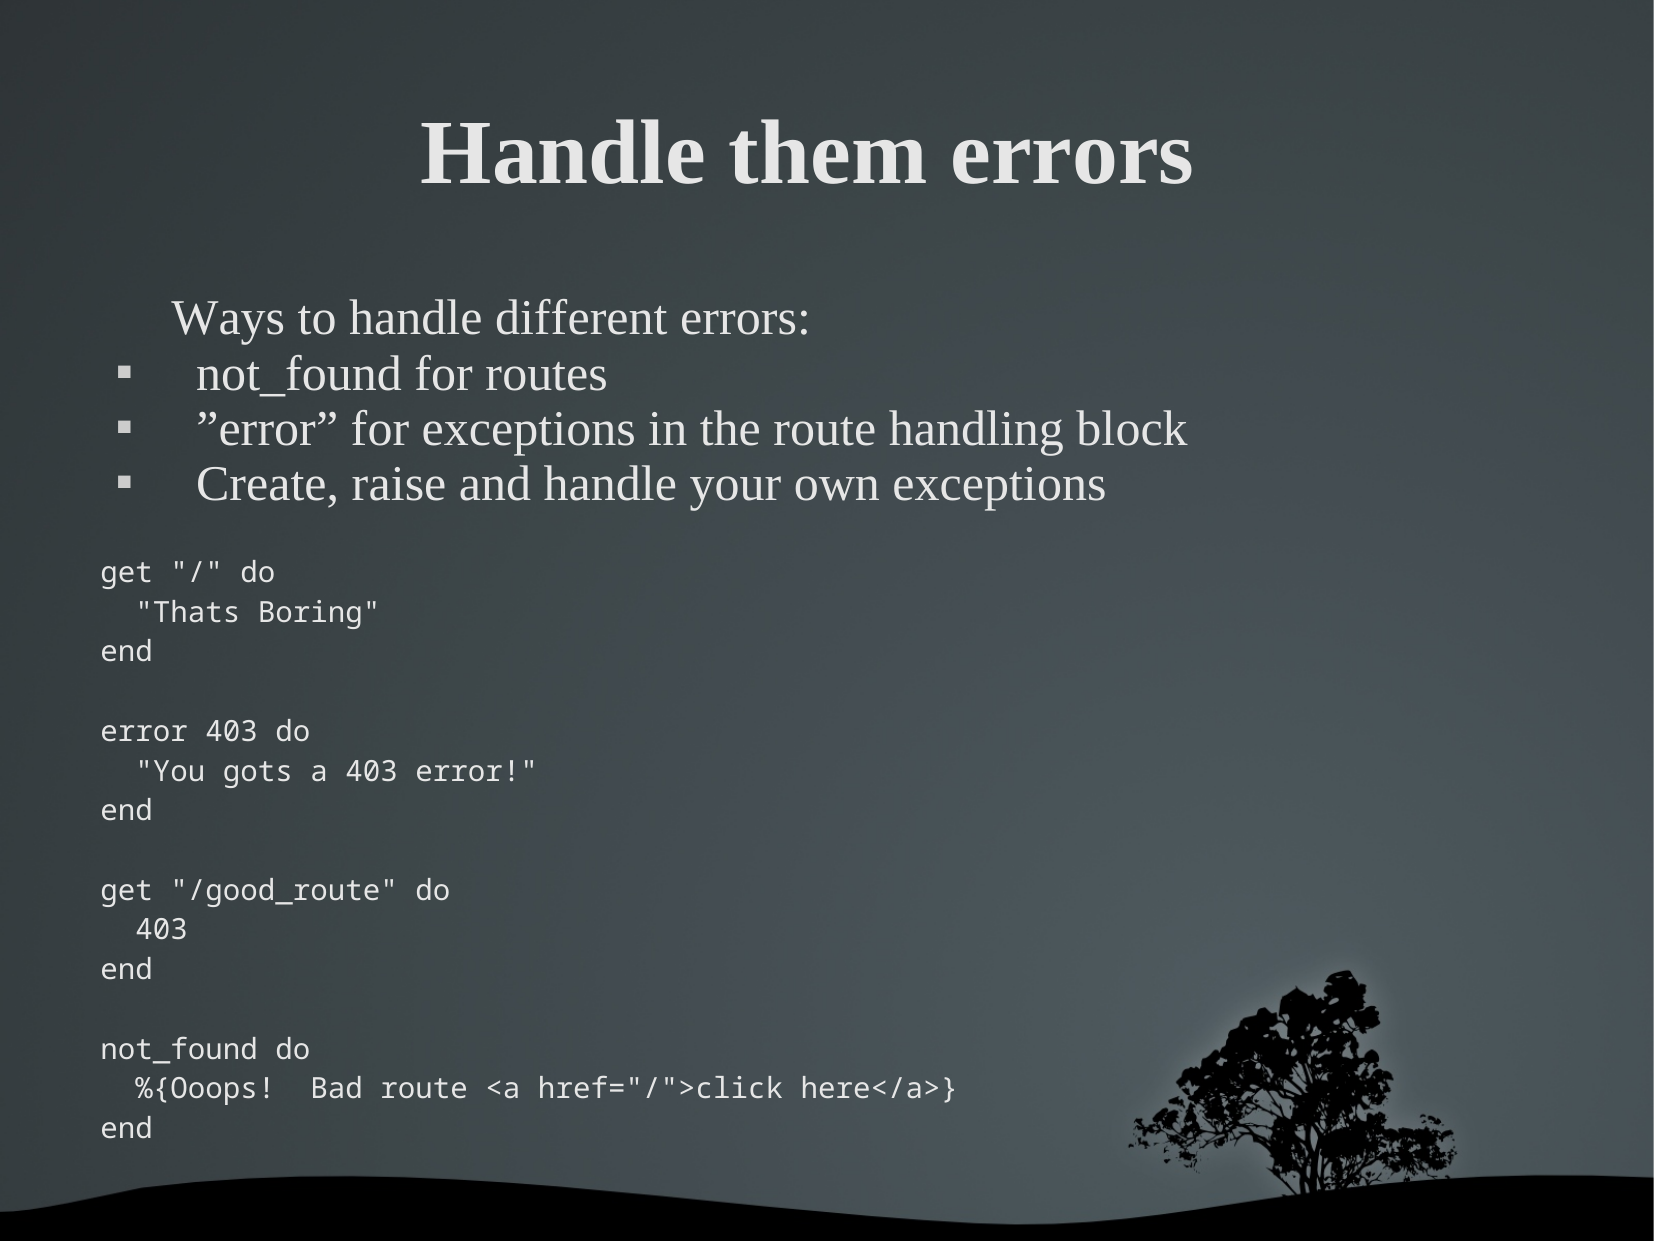

# Handle them errors
Ways to handle different errors:
 not_found for routes
 ”error” for exceptions in the route handling block
 Create, raise and handle your own exceptions
get "/" do
 "Thats Boring"
end
error 403 do
 "You gots a 403 error!"
end
get "/good_route" do
 403
end
not_found do
 %{Ooops! Bad route <a href="/">click here</a>}
end